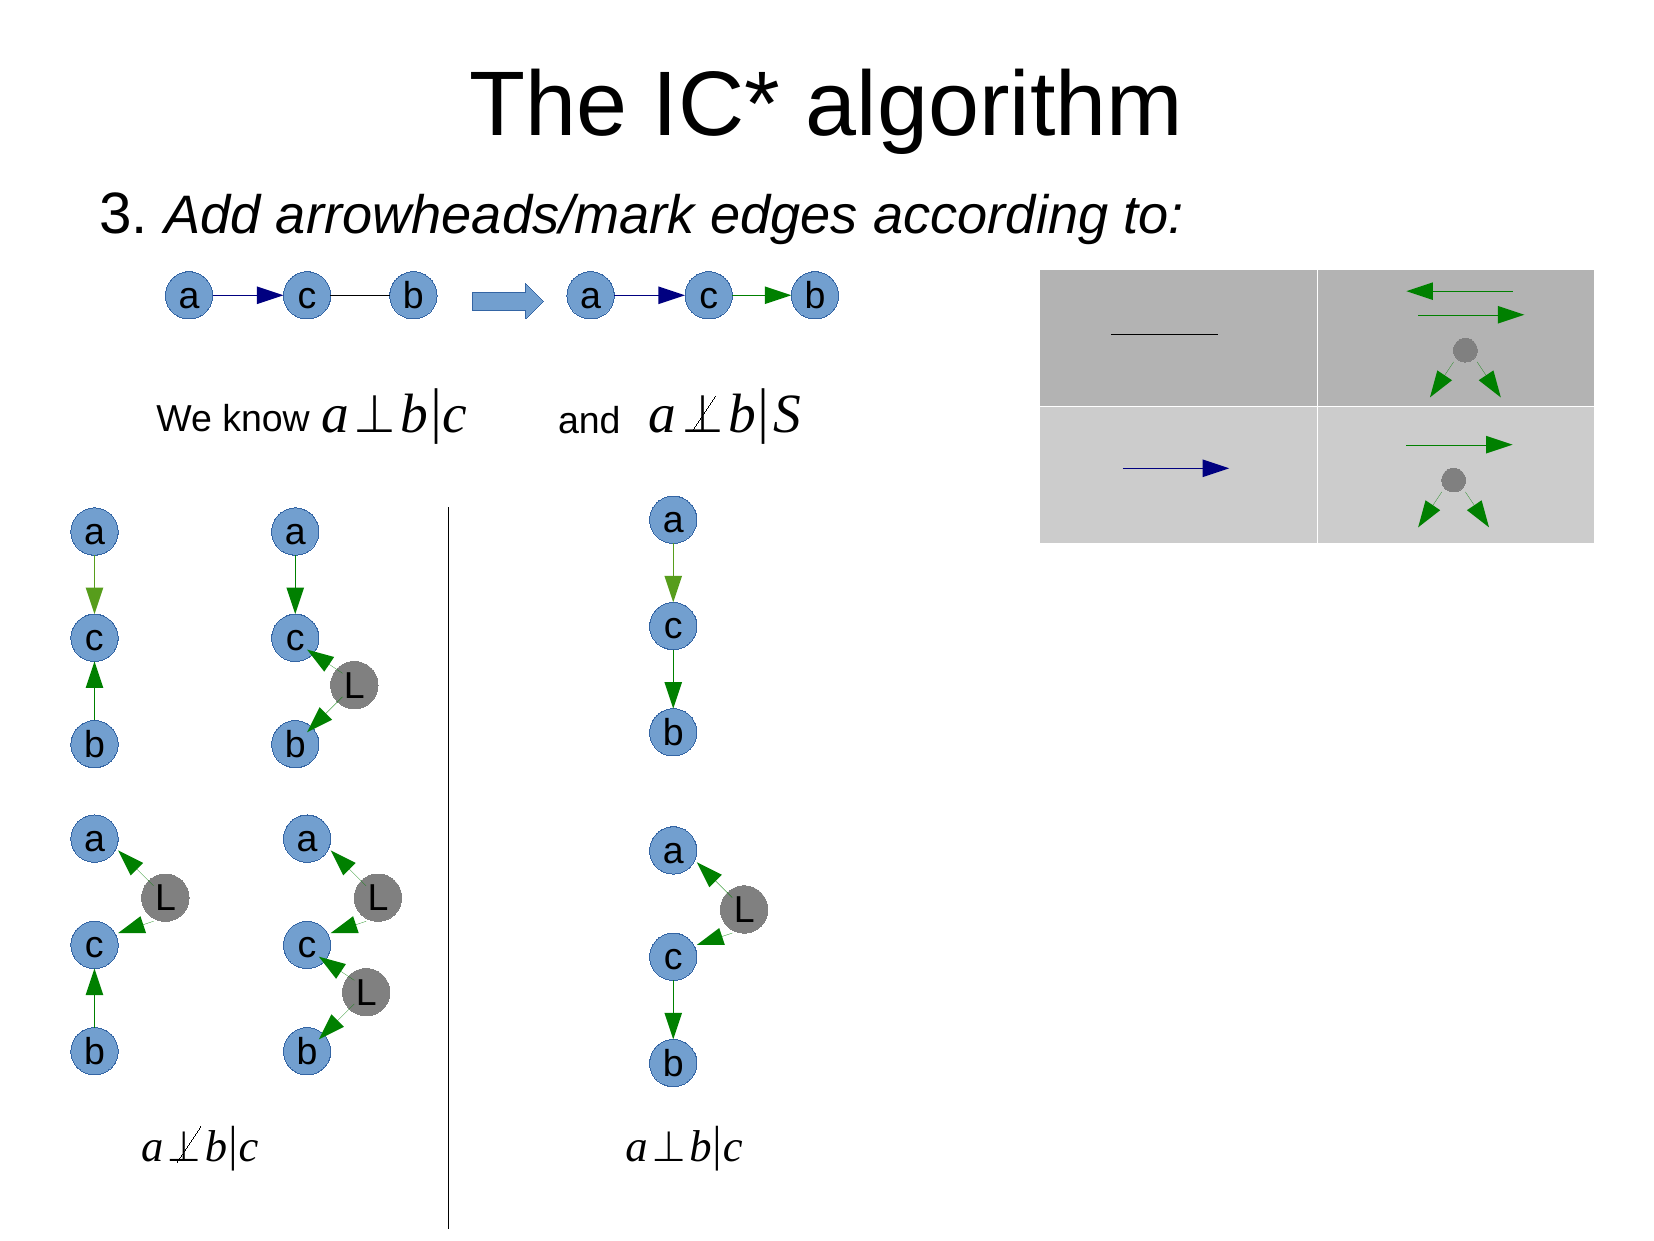

# The IC* algorithm
3. Add arrowheads/mark edges according to:
| | |
| --- | --- |
| | |
a
c
b
a
c
b
We know
and
a
c
b
a
c
b
a
c
L
b
a
a
a
L
L
L
c
c
c
L
b
b
b